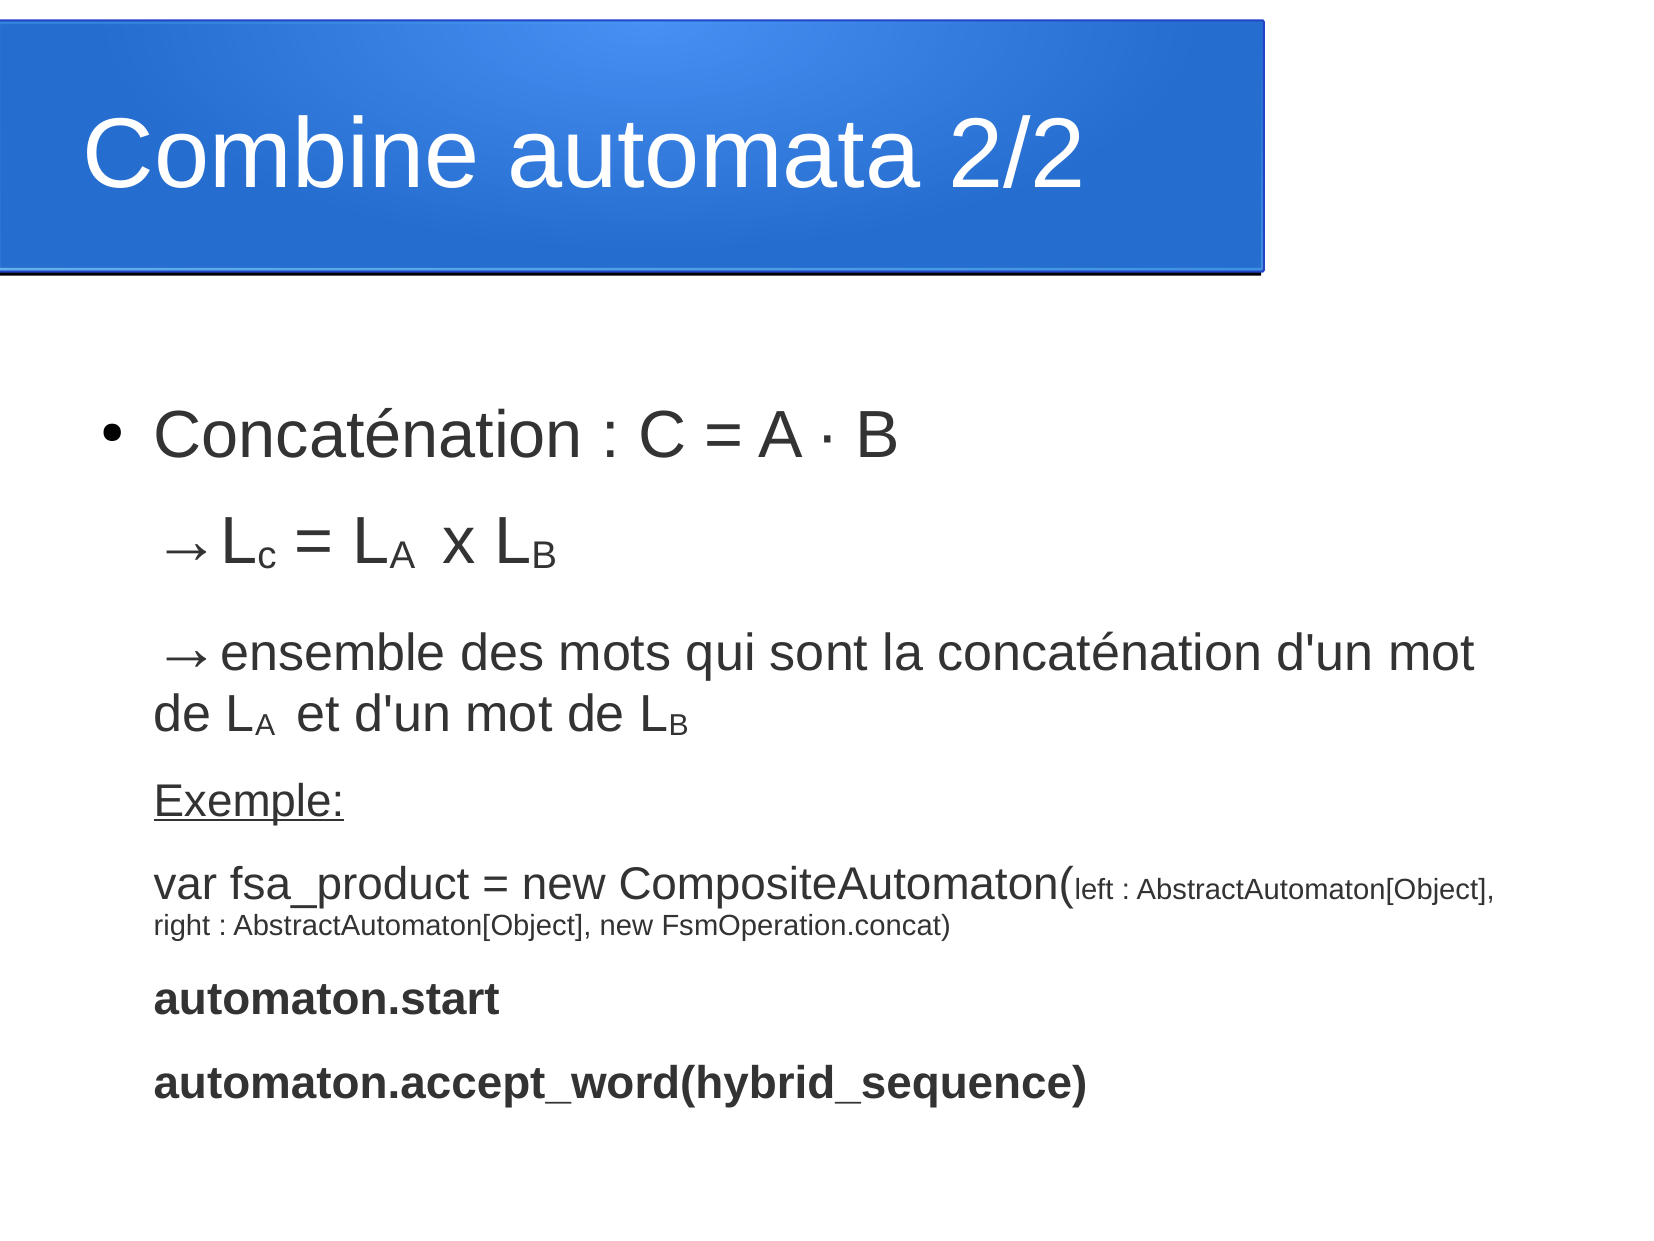

# Combine automata 2/2
Concaténation : C = A ∙ B
→Lc = LA x LB
→ensemble des mots qui sont la concaténation d'un mot de LA et d'un mot de LB
Exemple:
var fsa_product = new CompositeAutomaton(left : AbstractAutomaton[Object], right : AbstractAutomaton[Object], new FsmOperation.concat)
automaton.start
automaton.accept_word(hybrid_sequence)